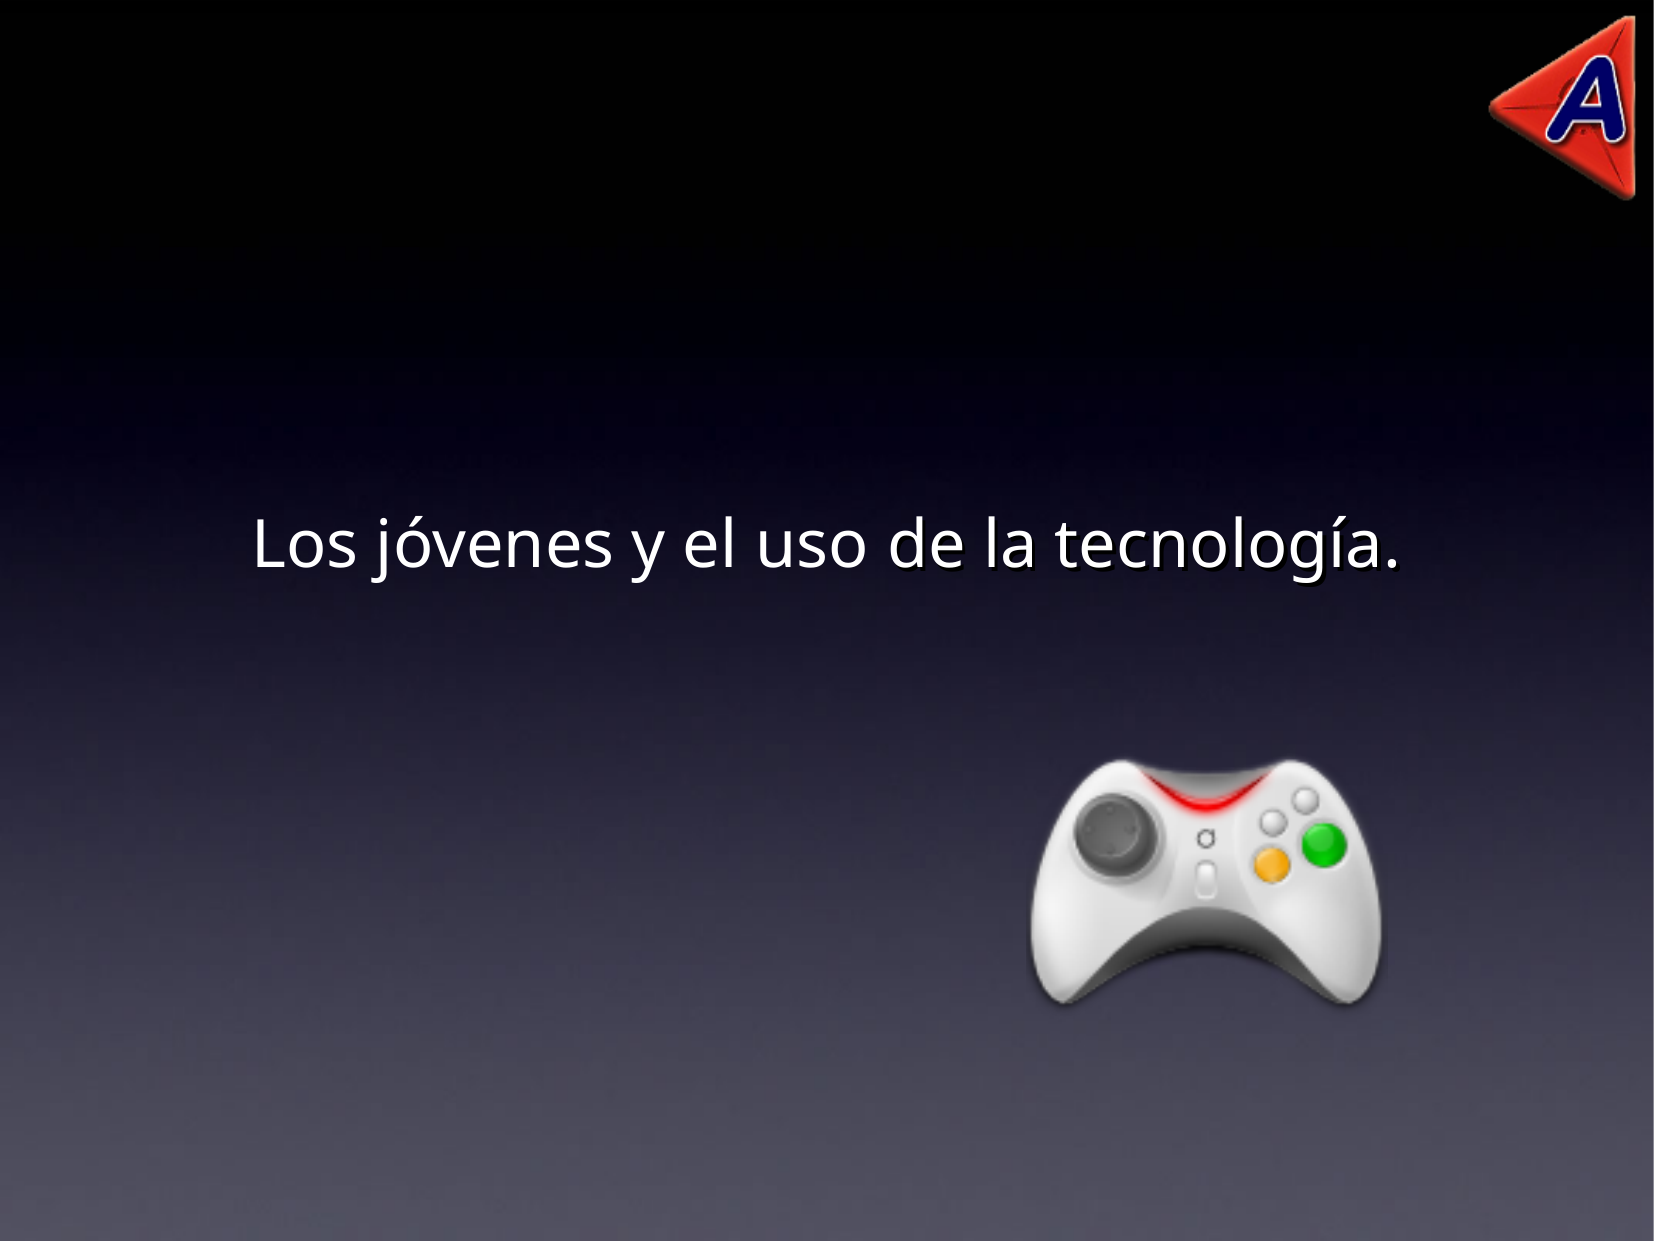

# Los jóvenes y el uso de la tecnología.